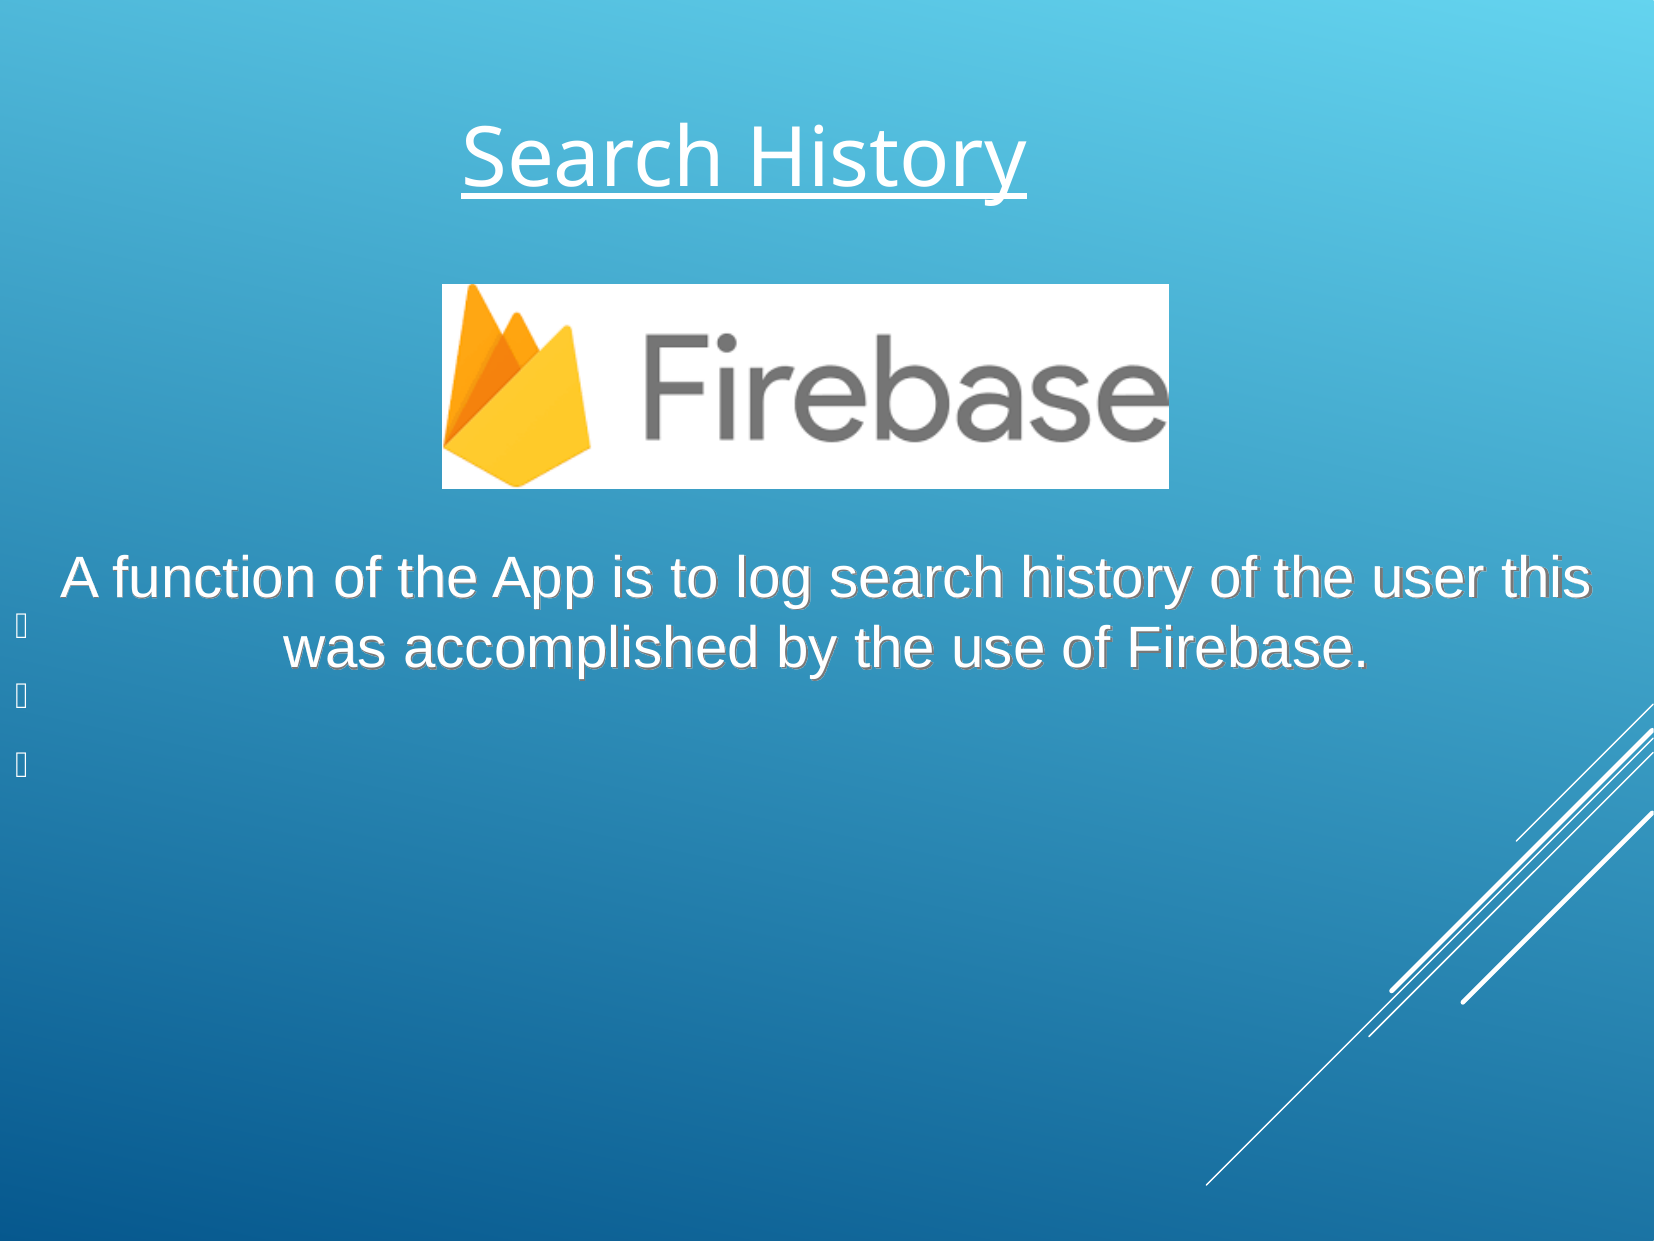

# Search History
A function of the App is to log search history of the user this was accomplished by the use of Firebase.